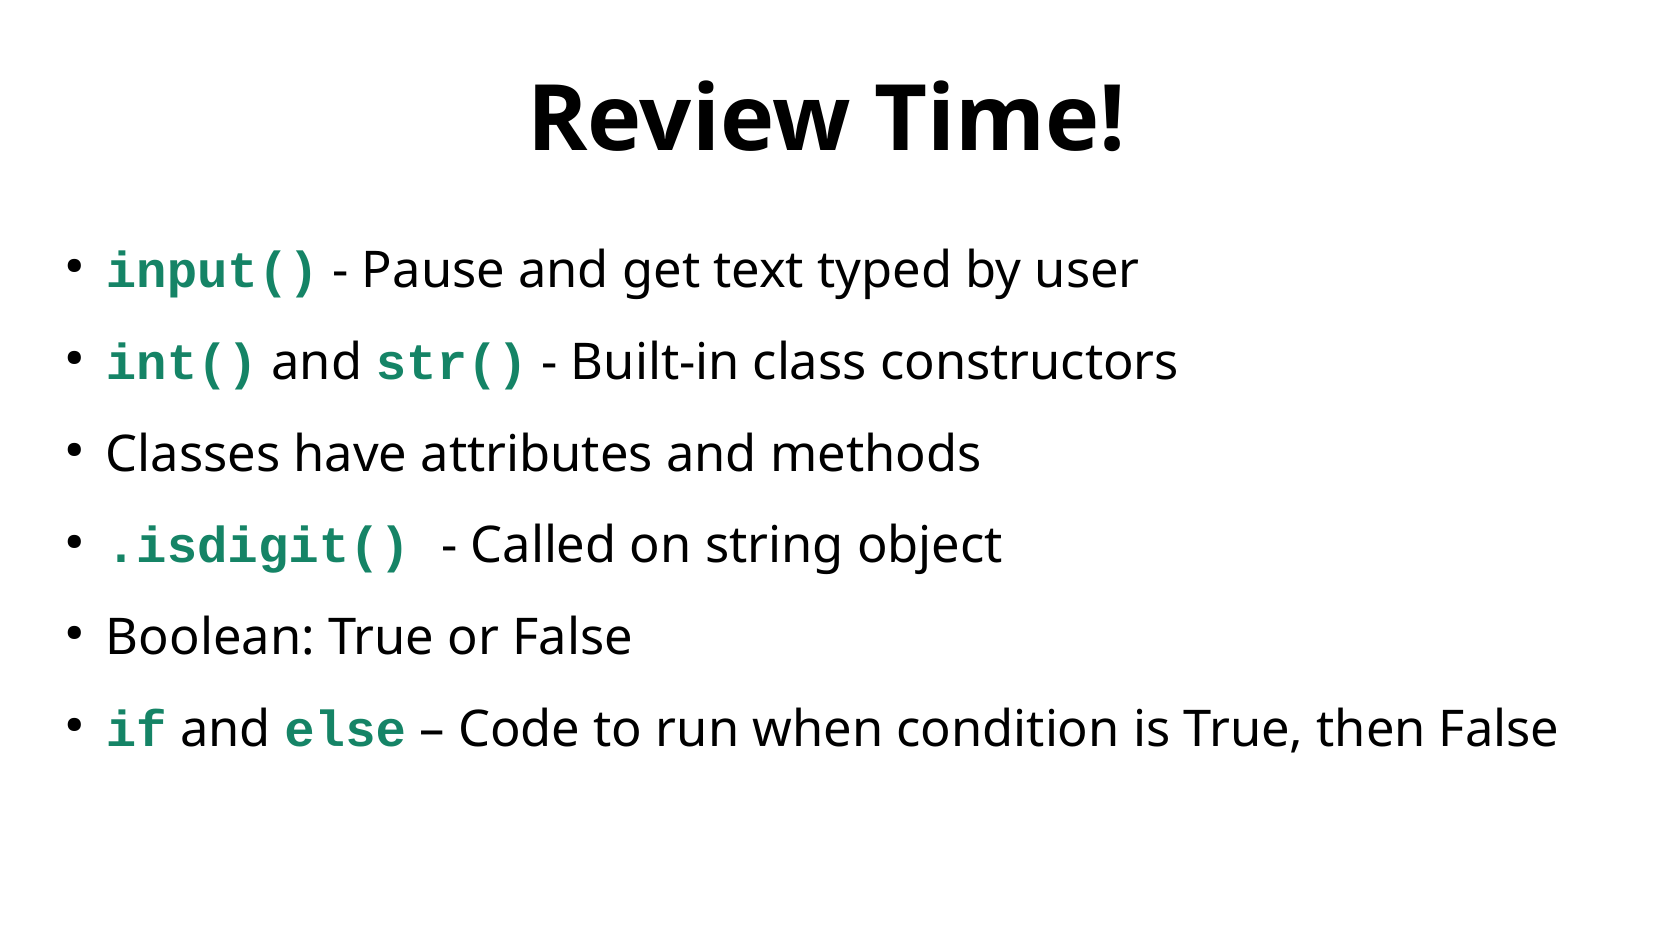

# Review Time!
input() - Pause and get text typed by user
int() and str() - Built-in class constructors
Classes have attributes and methods
.isdigit() - Called on string object
Boolean: True or False
if and else – Code to run when condition is True, then False